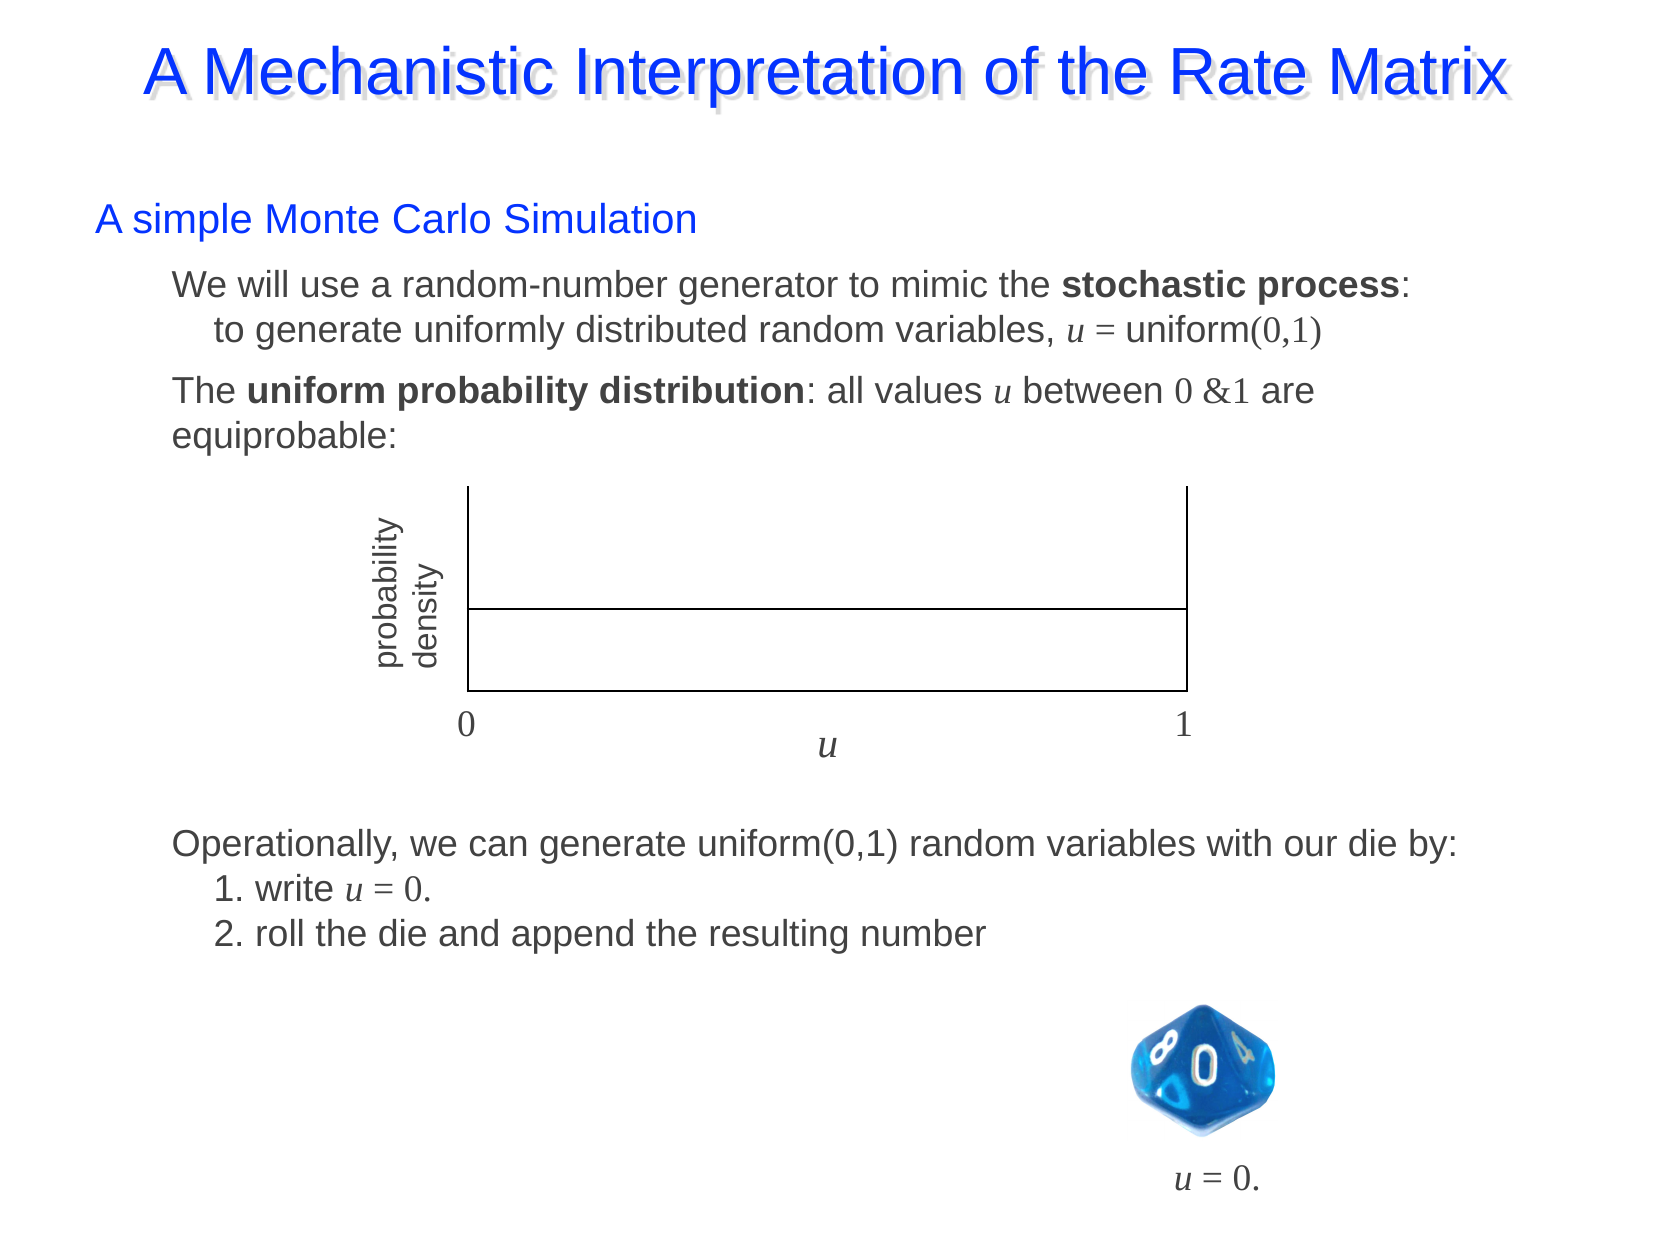

A Mechanistic Interpretation of the Rate Matrix
A simple Monte Carlo Simulation
We will use a random-number generator to mimic the stochastic process:
 to generate uniformly distributed random variables, u = uniform(0,1)
The uniform probability distribution: all values u between 0 &1 are equiprobable:
probability
density
0
1
u
Operationally, we can generate uniform(0,1) random variables with our die by:
 1. write u = 0.
 2. roll the die and append the resulting number
u = 0.